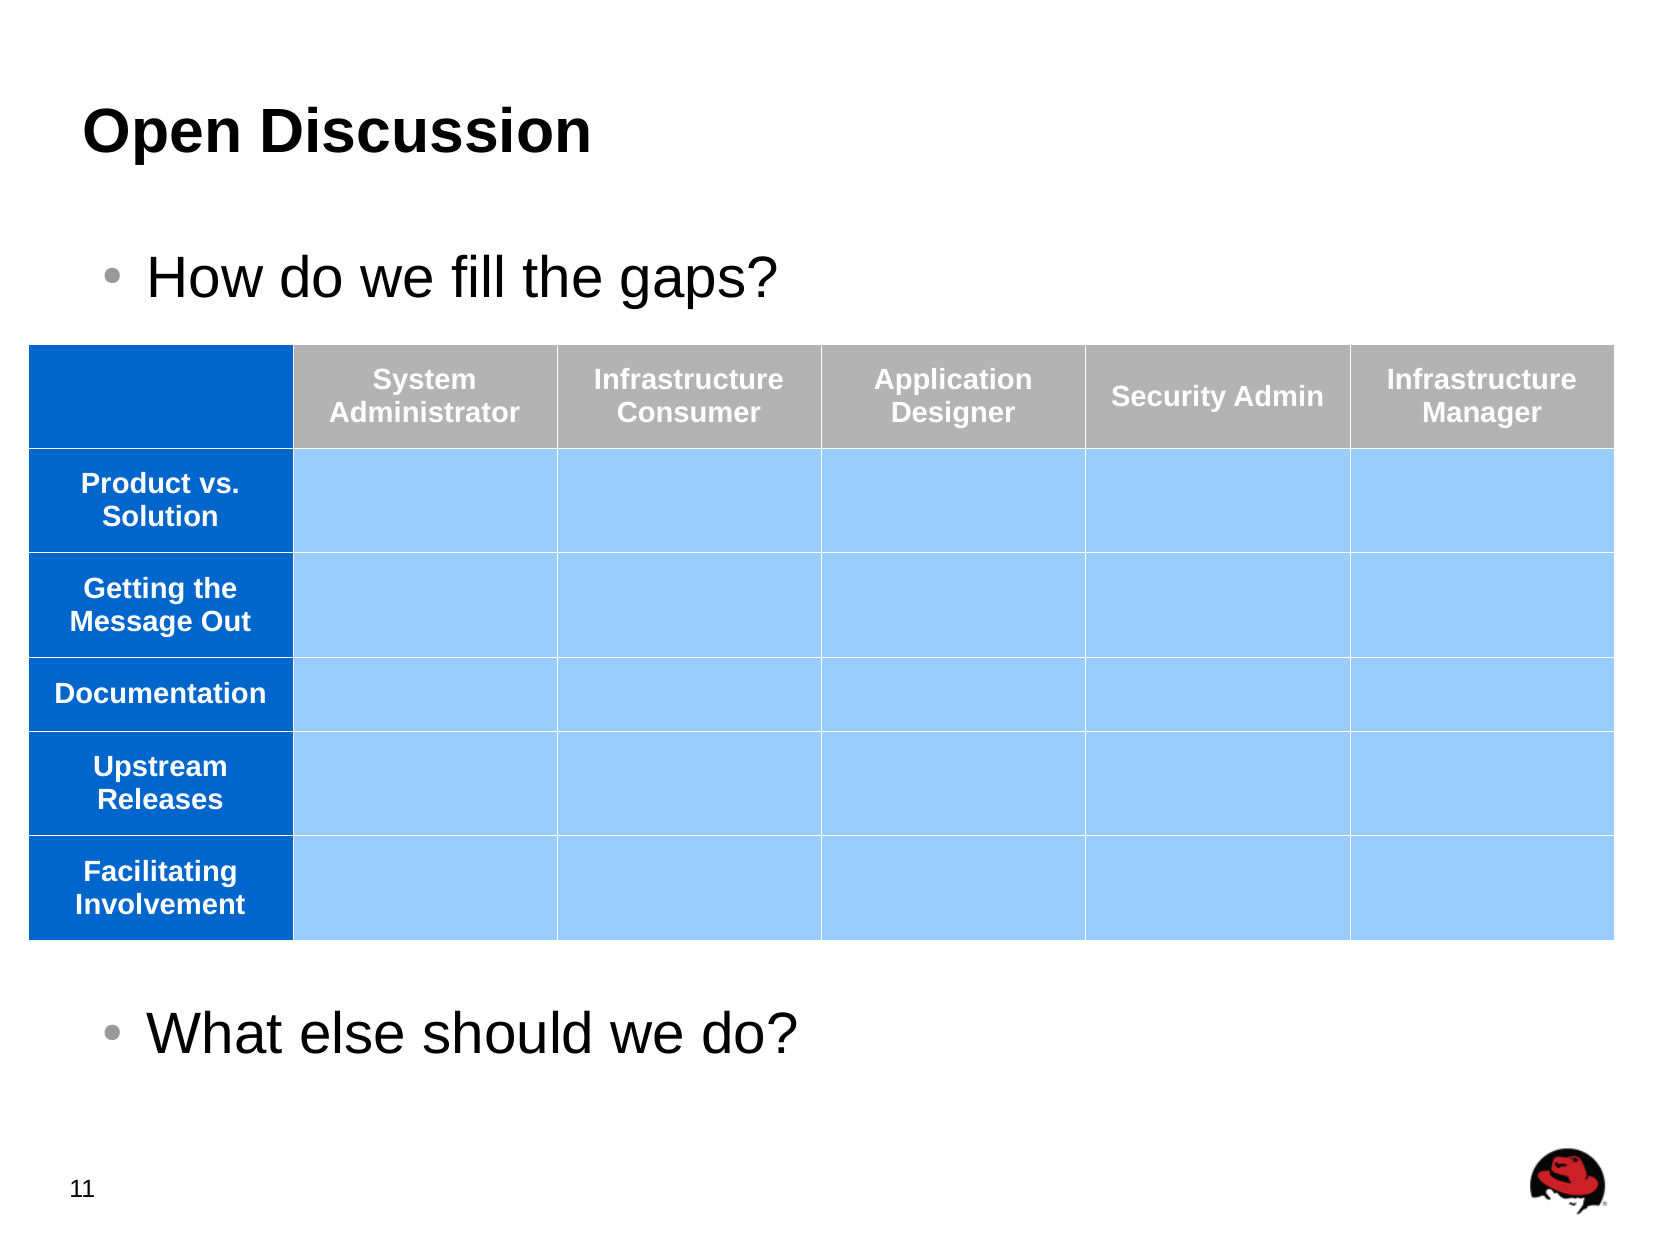

# Open Discussion
How do we fill the gaps?
What else should we do?
| | System Administrator | Infrastructure Consumer | Application Designer | Security Admin | Infrastructure Manager |
| --- | --- | --- | --- | --- | --- |
| Product vs. Solution | | | | | |
| Getting the Message Out | | | | | |
| Documentation | | | | | |
| Upstream Releases | | | | | |
| Facilitating Involvement | | | | | |